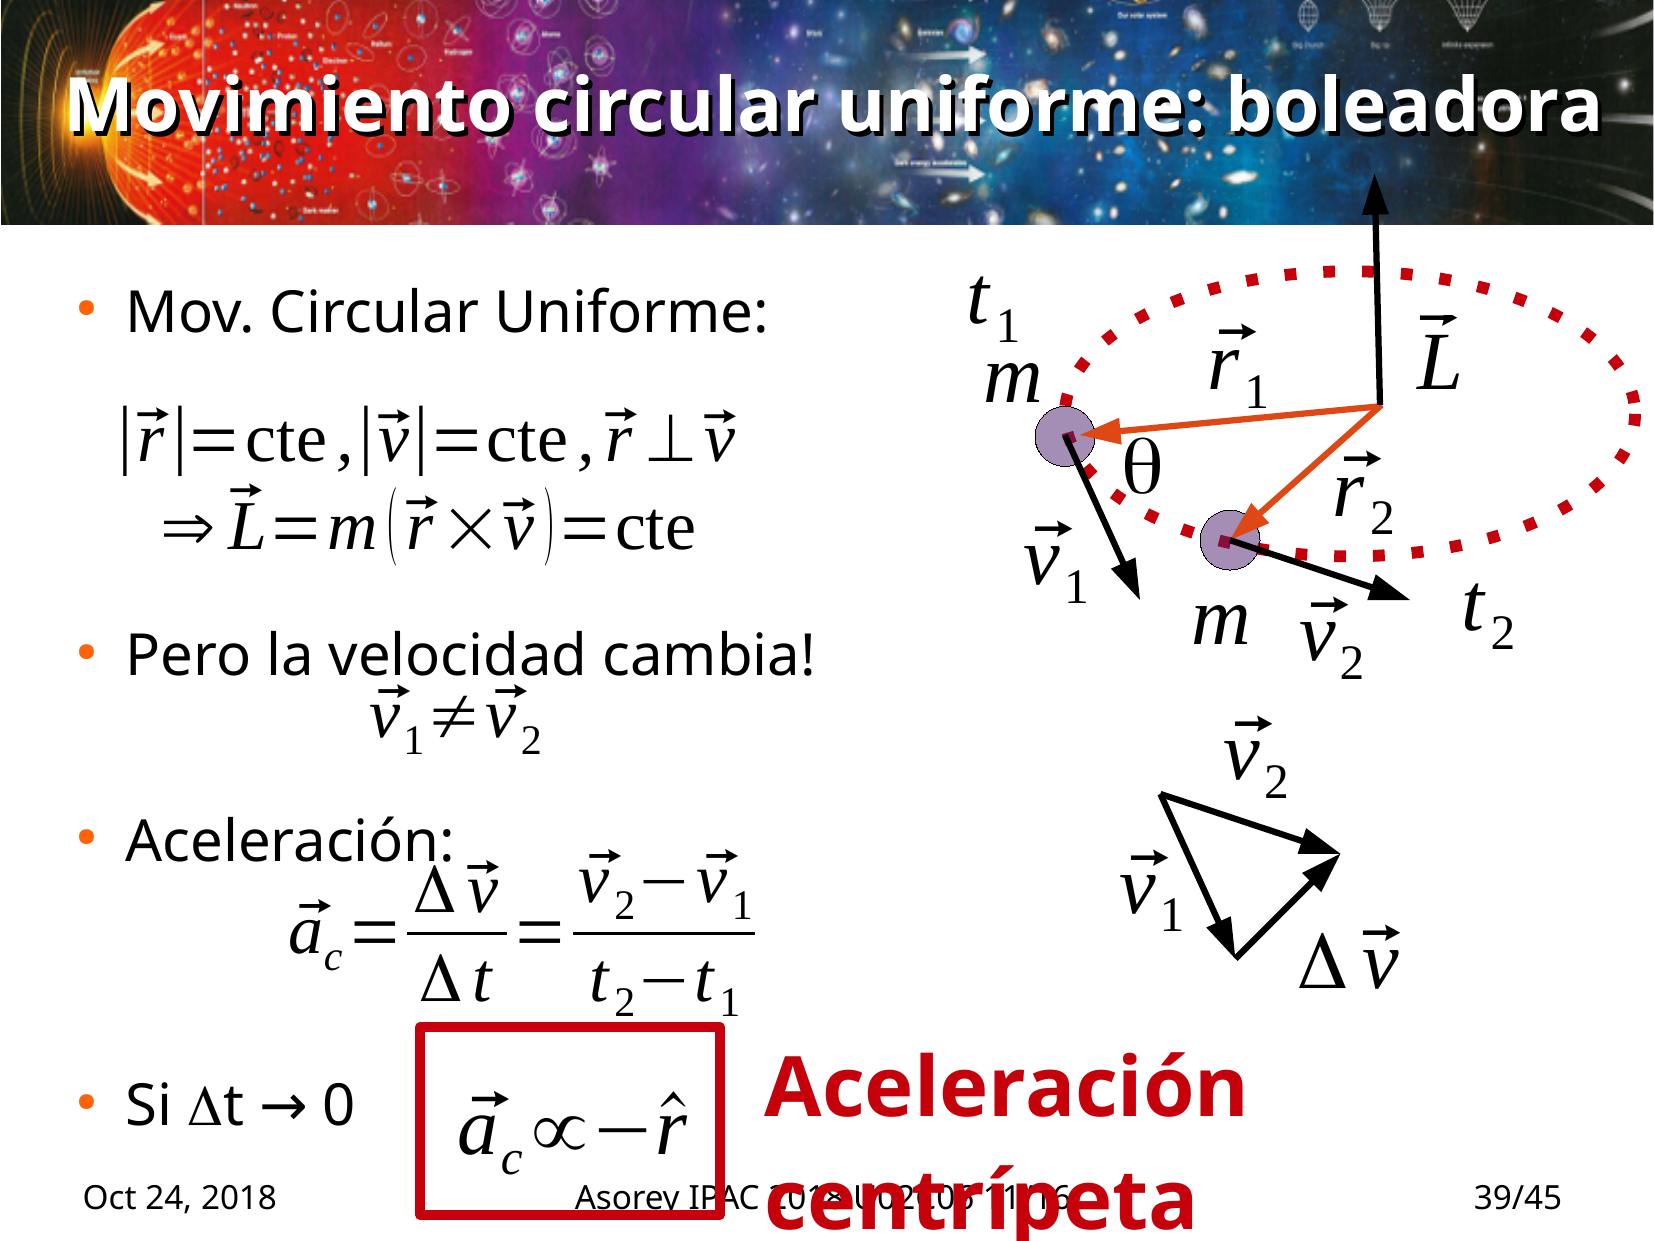

# Movimiento circular uniforme: boleadora
Mov. Circular Uniforme:
Pero la velocidad cambia!
Aceleración:
Si Dt → 0
Aceleración centrípeta
Oct 24, 2018
Asorey IPAC 2018 U02C06 11/16
39